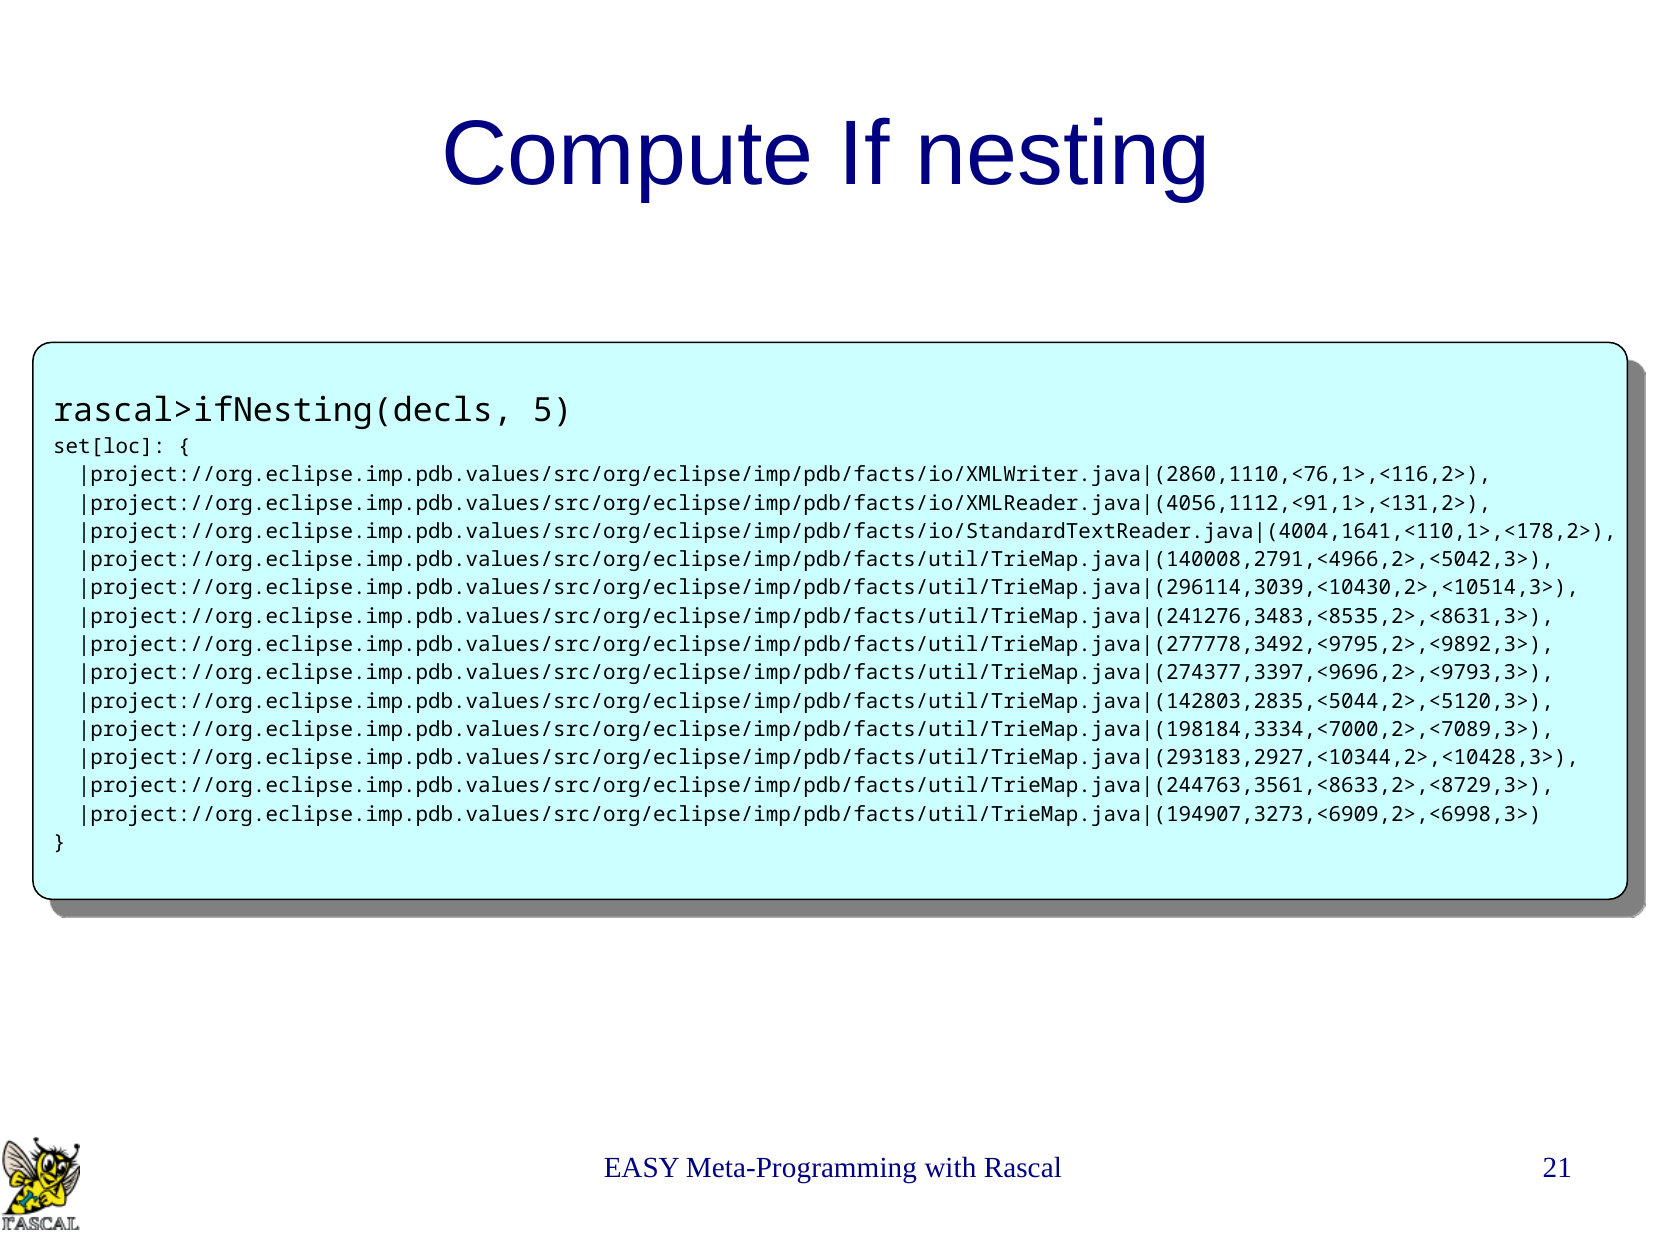

# Compute If nesting
rascal>ifNesting(decls, 5)
set[loc]: {
 |project://org.eclipse.imp.pdb.values/src/org/eclipse/imp/pdb/facts/io/XMLWriter.java|(2860,1110,<76,1>,<116,2>),
 |project://org.eclipse.imp.pdb.values/src/org/eclipse/imp/pdb/facts/io/XMLReader.java|(4056,1112,<91,1>,<131,2>),
 |project://org.eclipse.imp.pdb.values/src/org/eclipse/imp/pdb/facts/io/StandardTextReader.java|(4004,1641,<110,1>,<178,2>),
 |project://org.eclipse.imp.pdb.values/src/org/eclipse/imp/pdb/facts/util/TrieMap.java|(140008,2791,<4966,2>,<5042,3>),
 |project://org.eclipse.imp.pdb.values/src/org/eclipse/imp/pdb/facts/util/TrieMap.java|(296114,3039,<10430,2>,<10514,3>),
 |project://org.eclipse.imp.pdb.values/src/org/eclipse/imp/pdb/facts/util/TrieMap.java|(241276,3483,<8535,2>,<8631,3>),
 |project://org.eclipse.imp.pdb.values/src/org/eclipse/imp/pdb/facts/util/TrieMap.java|(277778,3492,<9795,2>,<9892,3>),
 |project://org.eclipse.imp.pdb.values/src/org/eclipse/imp/pdb/facts/util/TrieMap.java|(274377,3397,<9696,2>,<9793,3>),
 |project://org.eclipse.imp.pdb.values/src/org/eclipse/imp/pdb/facts/util/TrieMap.java|(142803,2835,<5044,2>,<5120,3>),
 |project://org.eclipse.imp.pdb.values/src/org/eclipse/imp/pdb/facts/util/TrieMap.java|(198184,3334,<7000,2>,<7089,3>),
 |project://org.eclipse.imp.pdb.values/src/org/eclipse/imp/pdb/facts/util/TrieMap.java|(293183,2927,<10344,2>,<10428,3>),
 |project://org.eclipse.imp.pdb.values/src/org/eclipse/imp/pdb/facts/util/TrieMap.java|(244763,3561,<8633,2>,<8729,3>),
 |project://org.eclipse.imp.pdb.values/src/org/eclipse/imp/pdb/facts/util/TrieMap.java|(194907,3273,<6909,2>,<6998,3>)
}
21